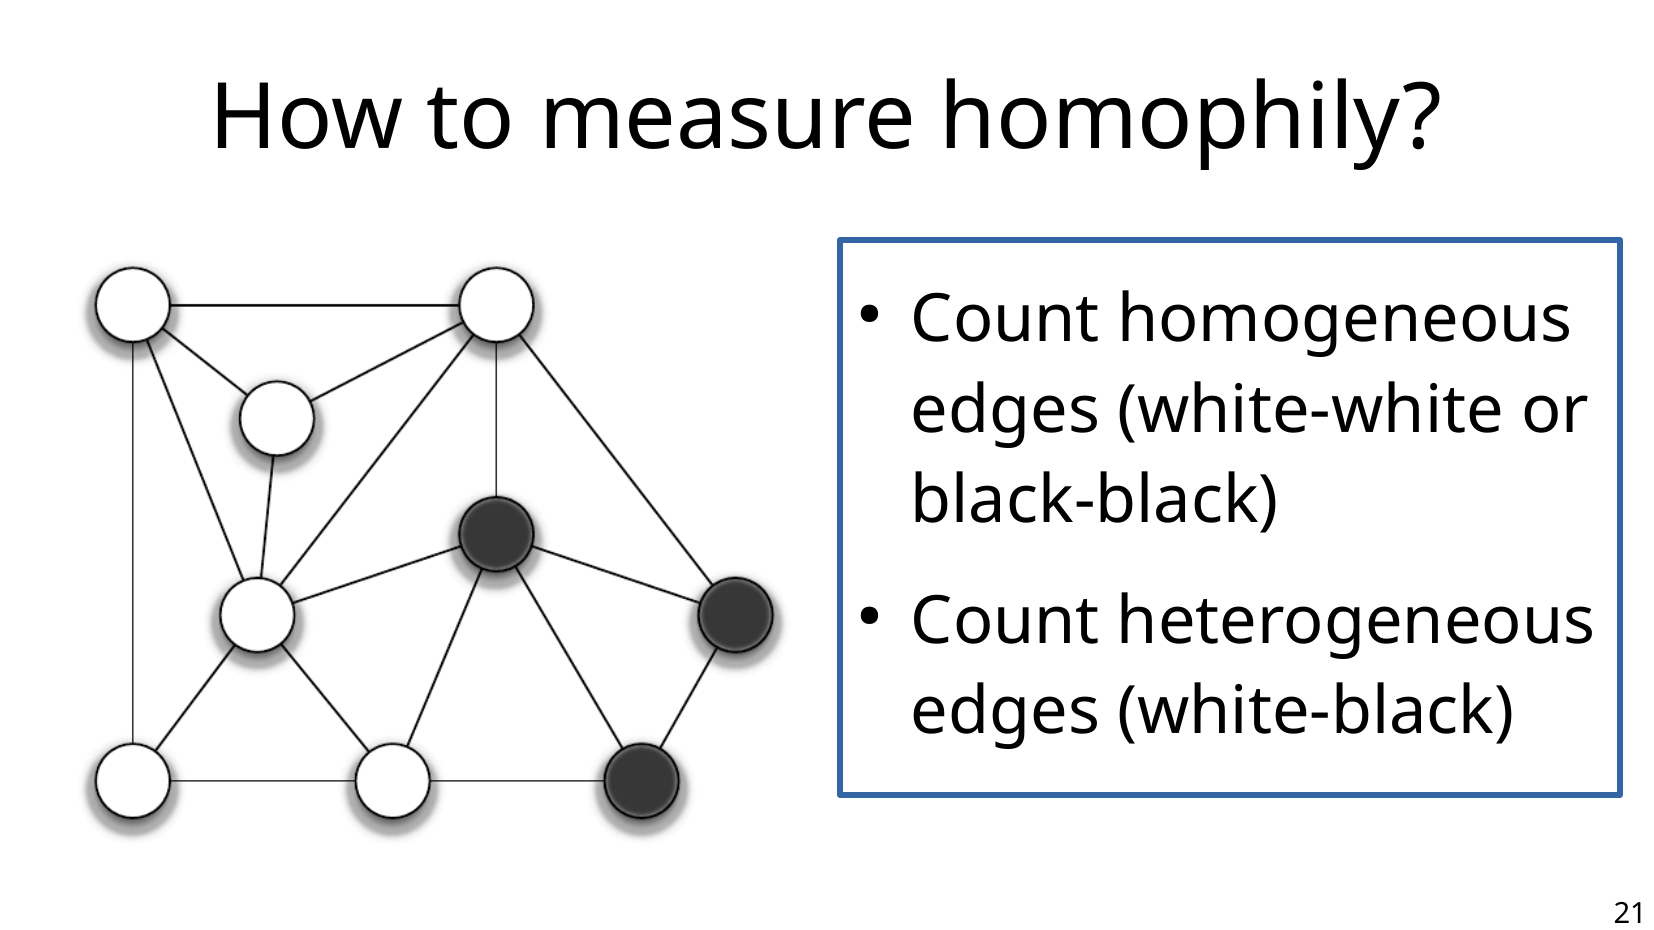

# How to measure homophily?
Count homogeneous edges (white-white or black-black)
Count heterogeneous edges (white-black)
21